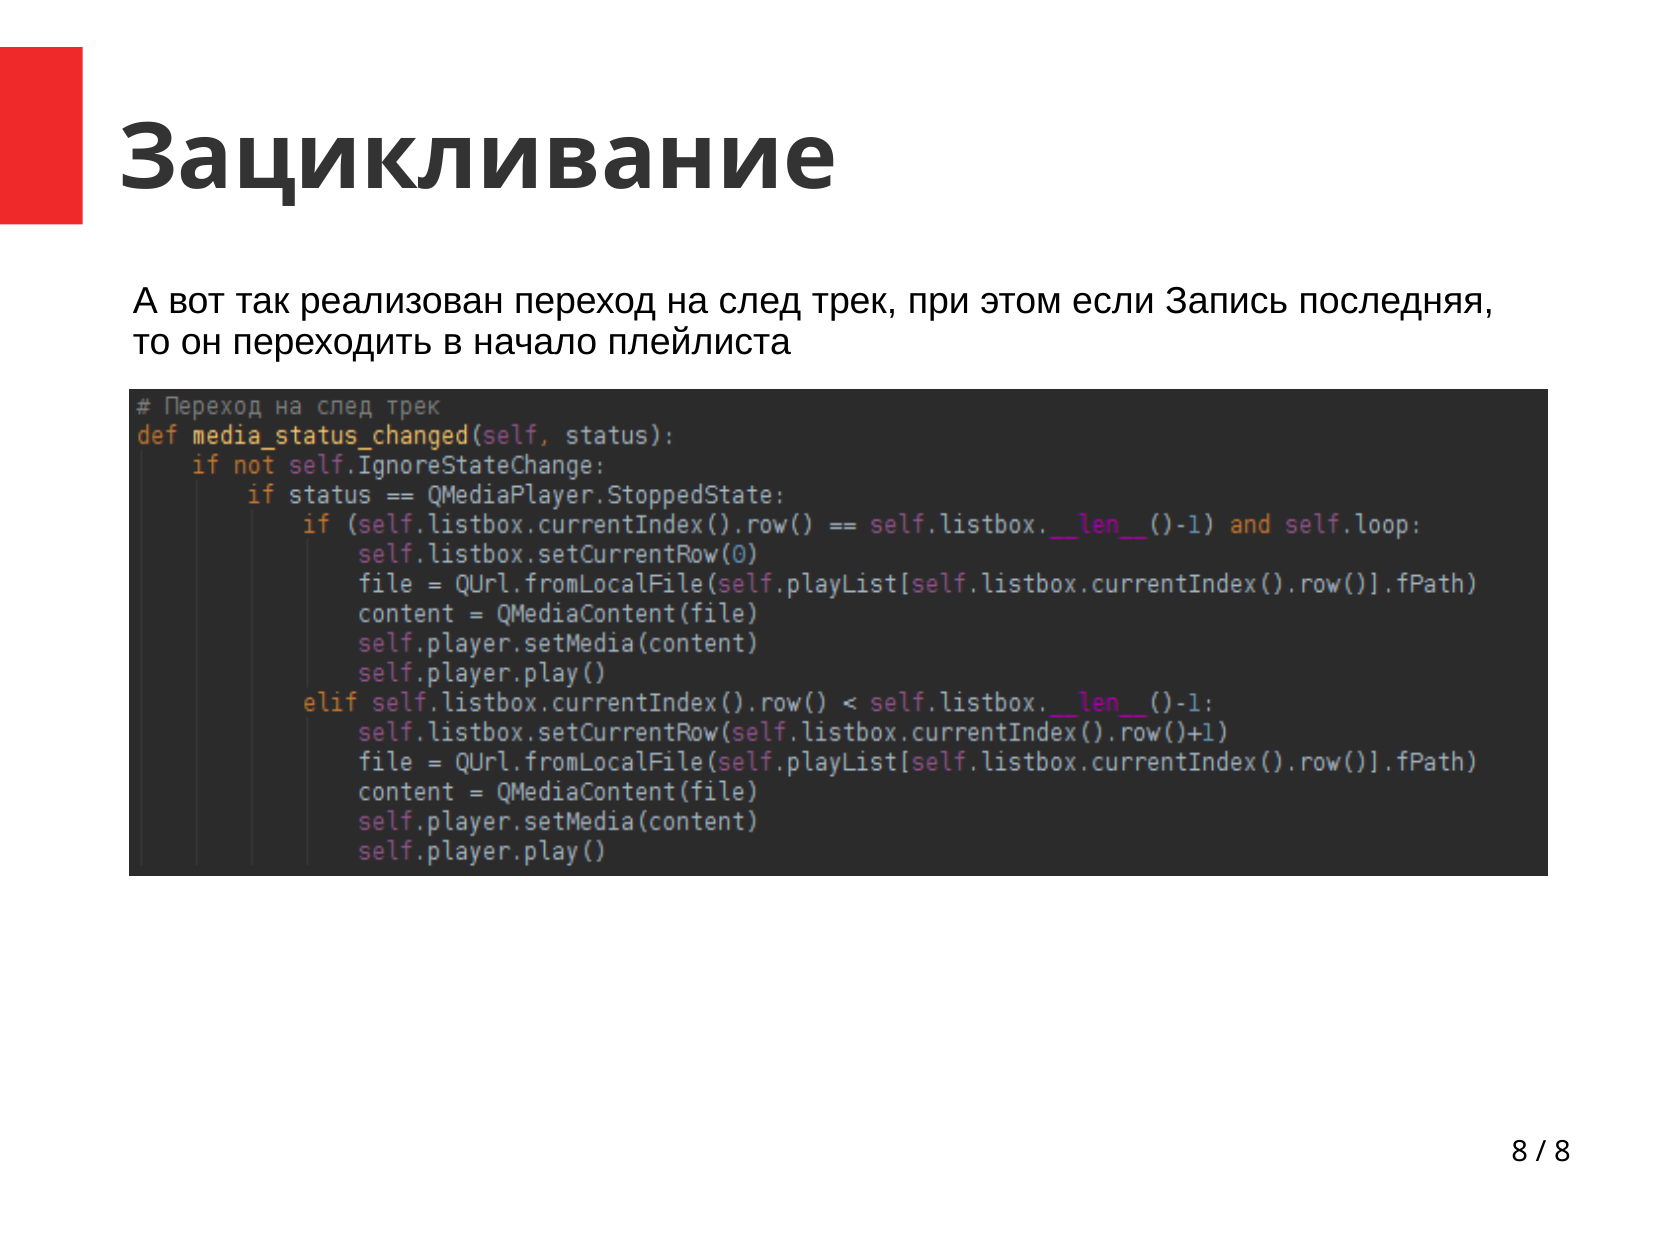

# Зацикливание
А вот так реализован переход на след трек, при этом если Запись последняя, то он переходить в начало плейлиста
8